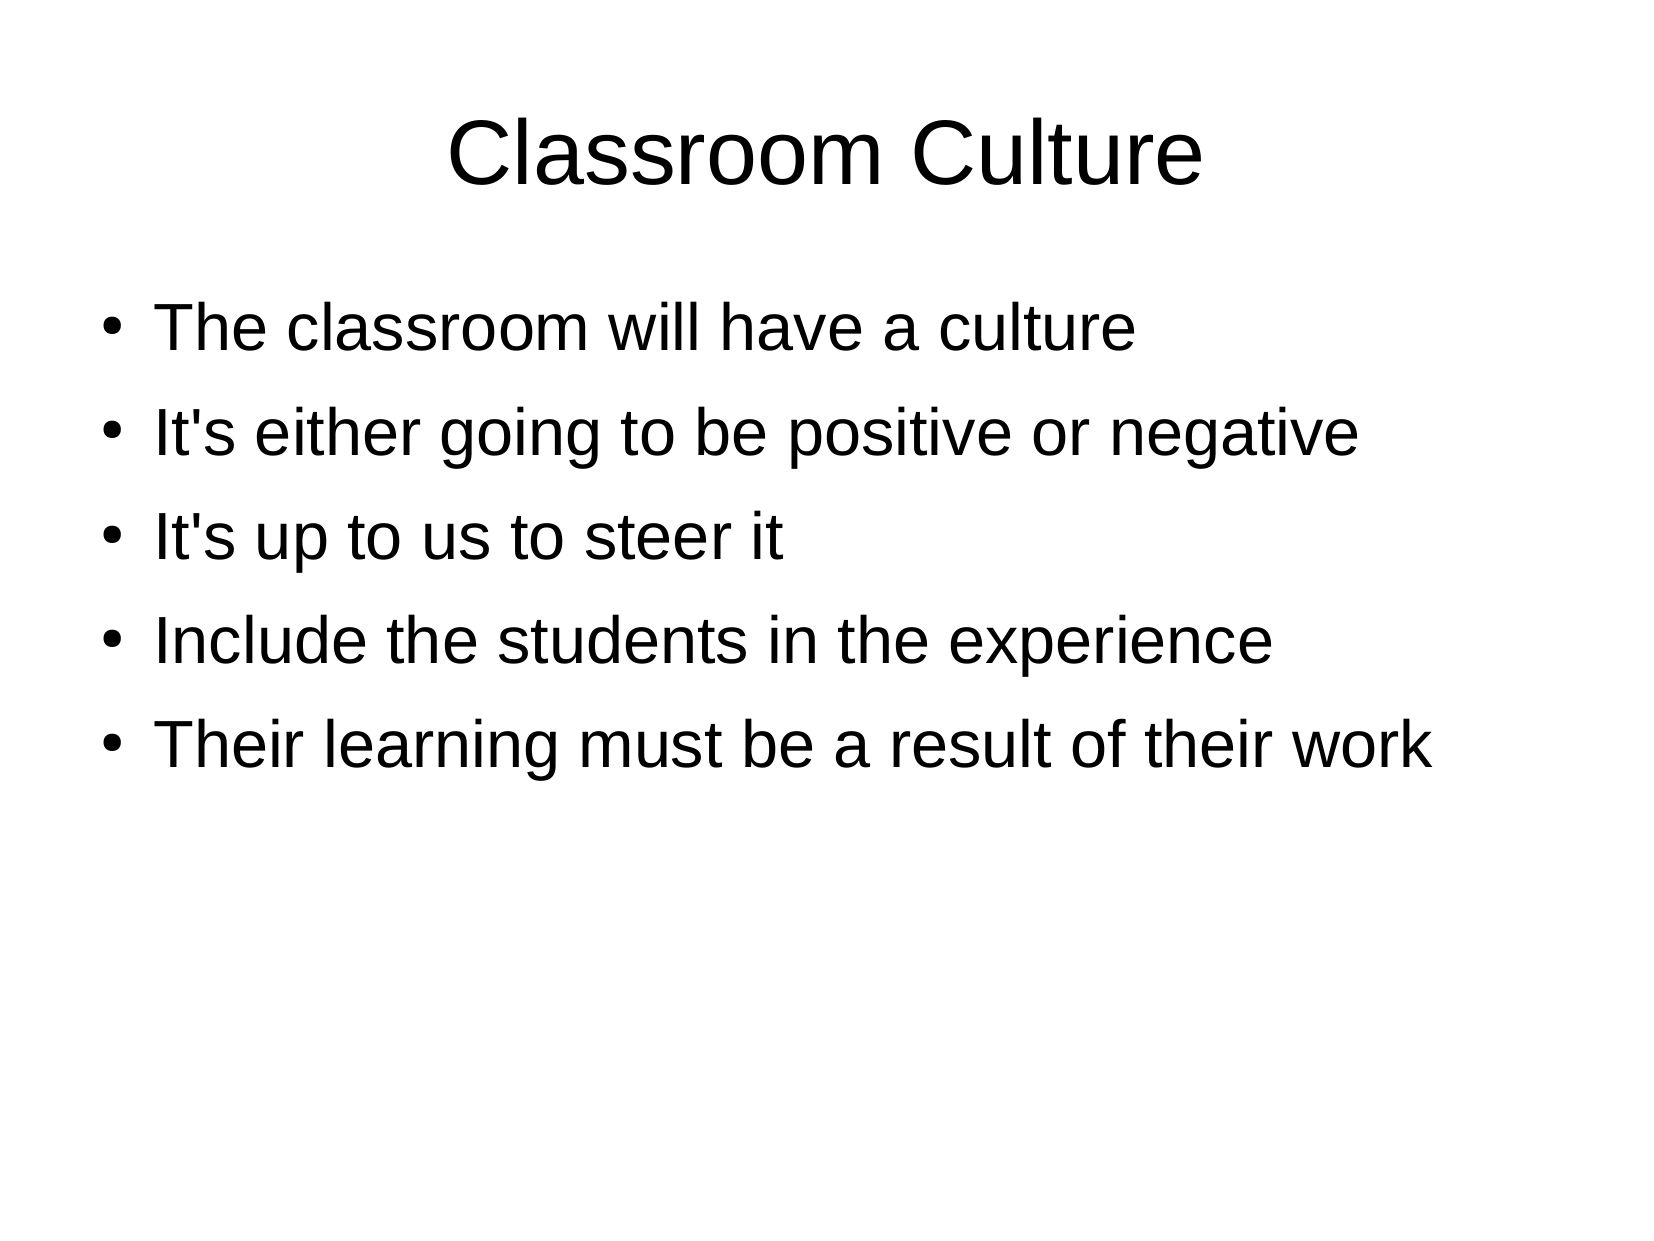

# Classroom Culture
The classroom will have a culture
It's either going to be positive or negative
It's up to us to steer it
Include the students in the experience
Their learning must be a result of their work